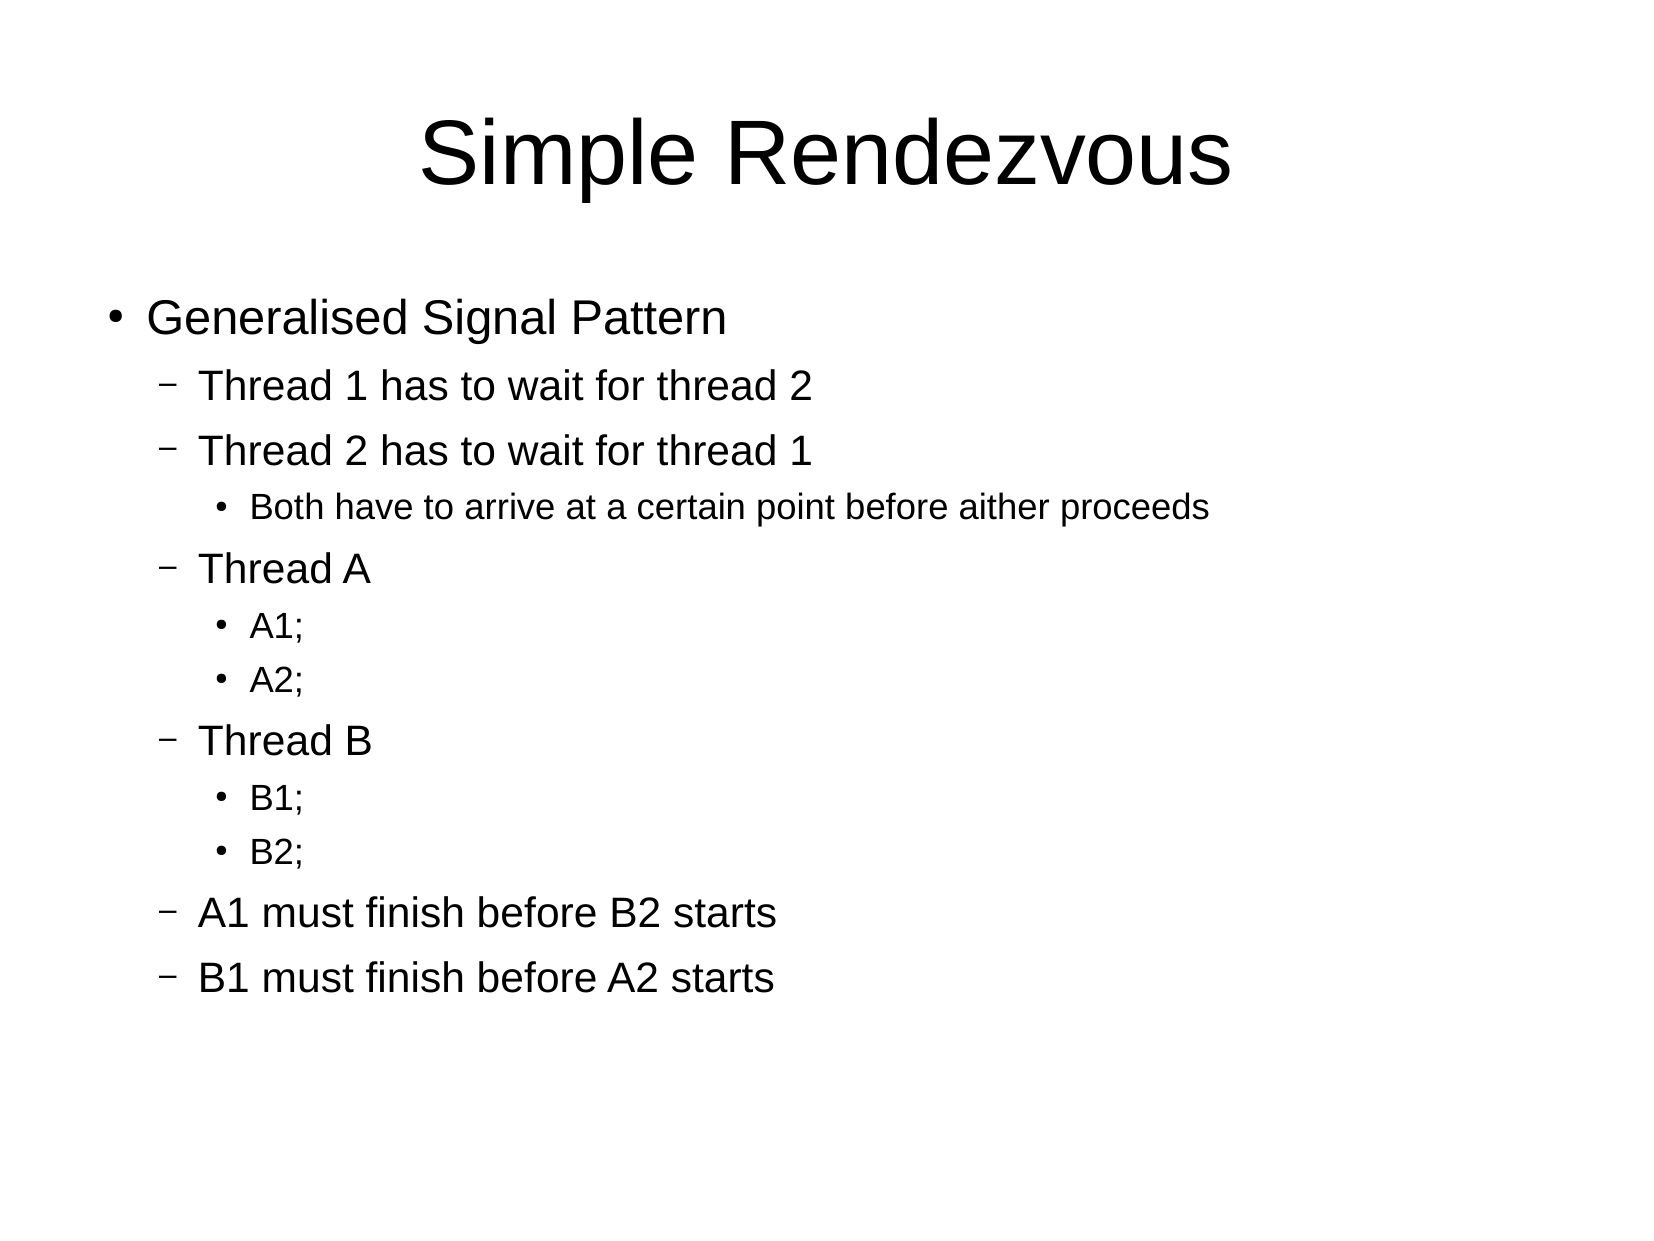

# Simple Rendezvous
Generalised Signal Pattern
Thread 1 has to wait for thread 2
Thread 2 has to wait for thread 1
Both have to arrive at a certain point before aither proceeds
Thread A
A1;
A2;
Thread B
B1;
B2;
A1 must finish before B2 starts
B1 must finish before A2 starts